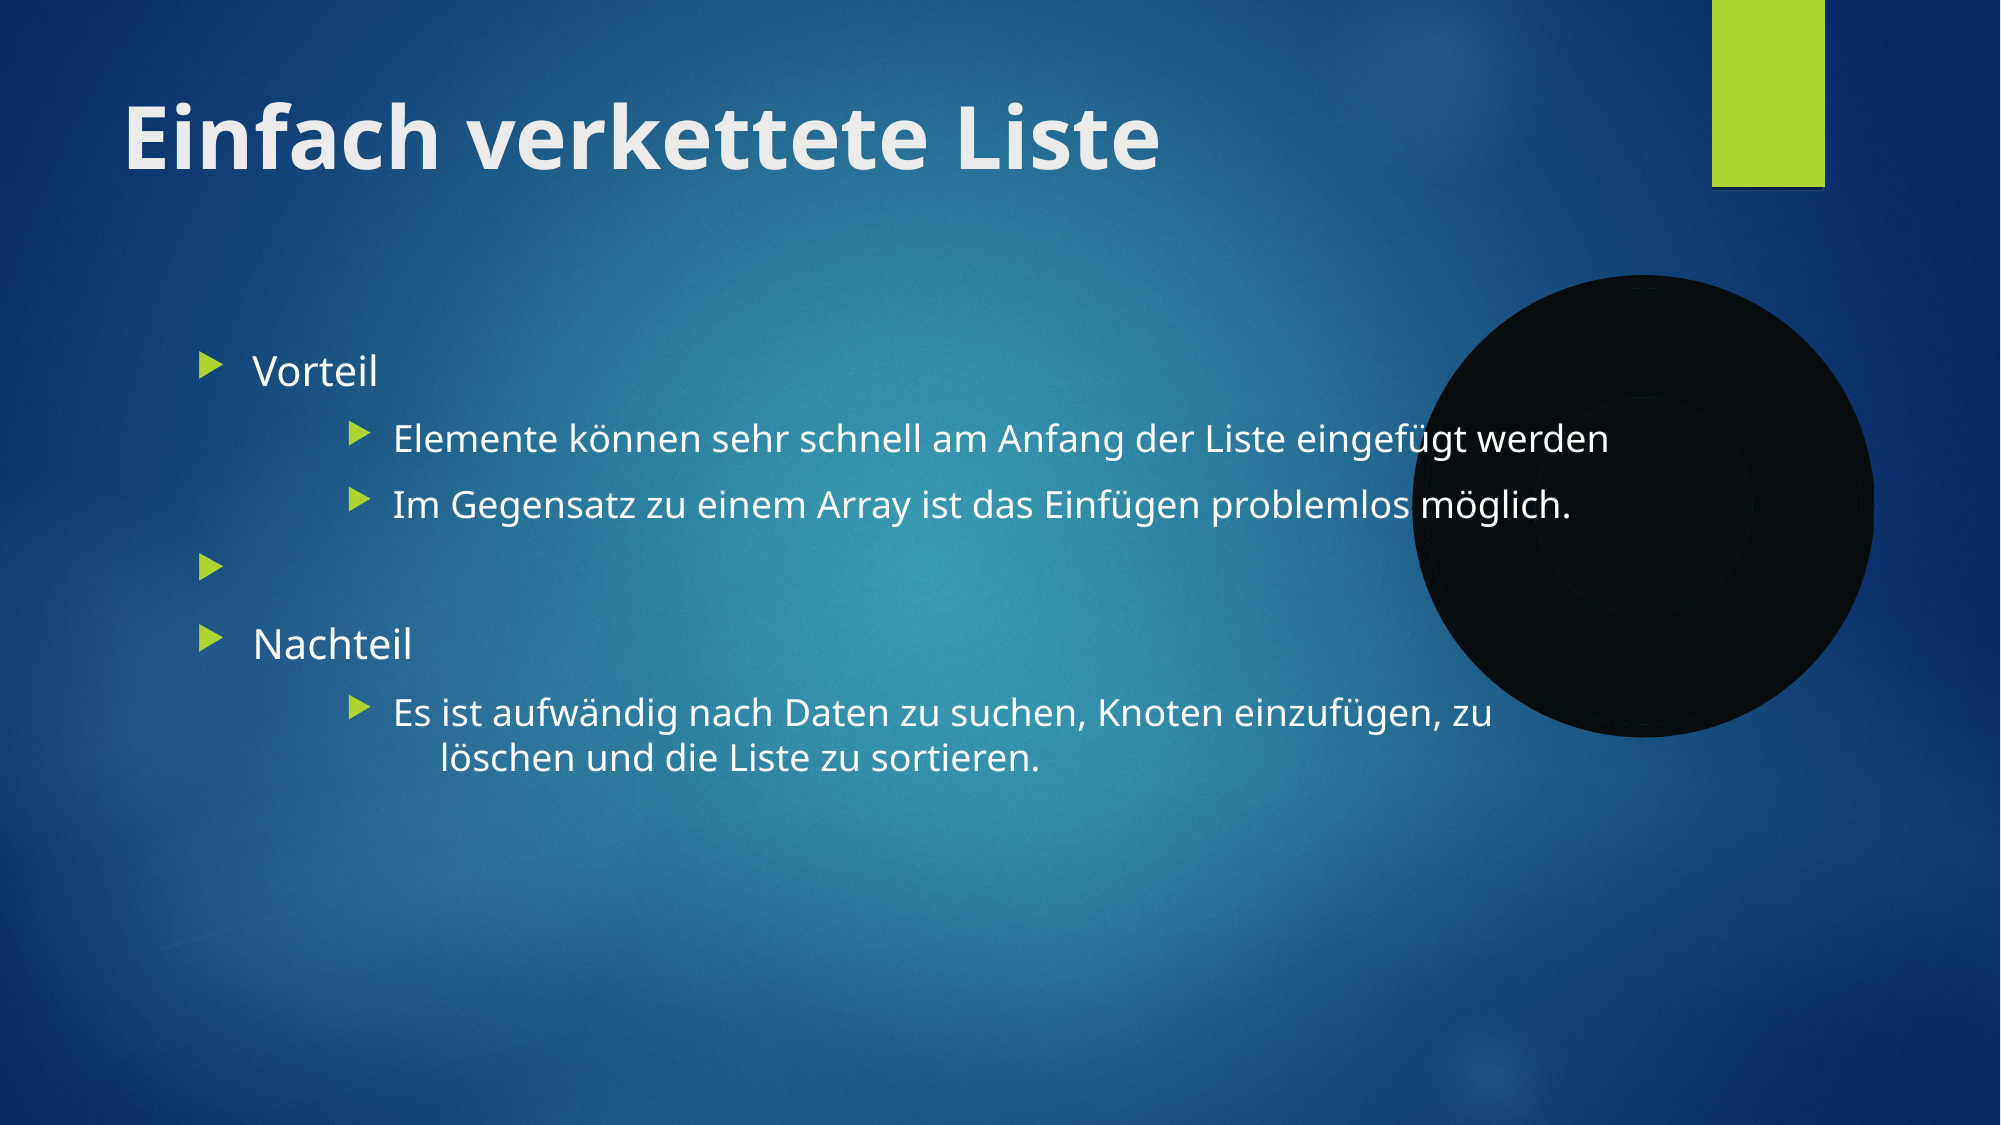

# Einfach verkettete Liste
Vorteil
Elemente können sehr schnell am Anfang der Liste eingefügt werden
Im Gegensatz zu einem Array ist das Einfügen problemlos möglich.
Nachteil
Es ist aufwändig nach Daten zu suchen, Knoten einzufügen, zu löschen und die Liste zu sortieren.